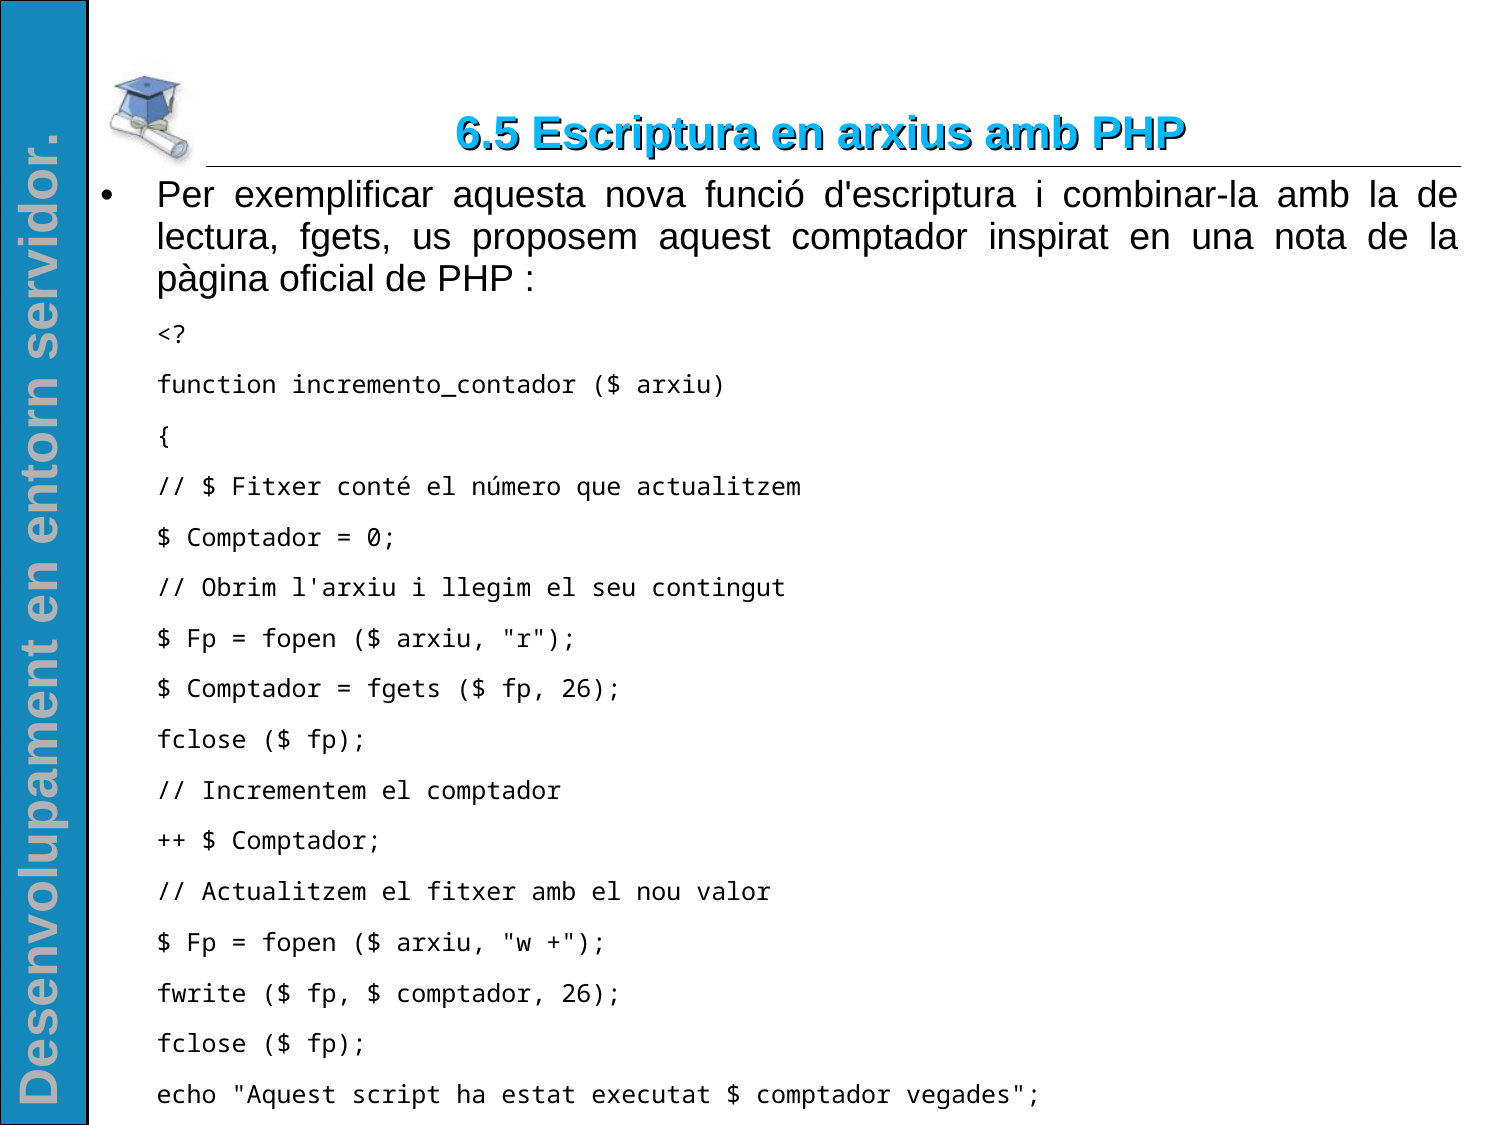

# 6.5 Escriptura en arxius amb PHP
Per exemplificar aquesta nova funció d'escriptura i combinar-la amb la de lectura, fgets, us proposem aquest comptador inspirat en una nota de la pàgina oficial de PHP :
<?
function incremento_contador ($ arxiu)
{
// $ Fitxer conté el número que actualitzem
$ Comptador = 0;
// Obrim l'arxiu i llegim el seu contingut
$ Fp = fopen ($ arxiu, "r");
$ Comptador = fgets ($ fp, 26);
fclose ($ fp);
// Incrementem el comptador
++ $ Comptador;
// Actualitzem el fitxer amb el nou valor
$ Fp = fopen ($ arxiu, "w +");
fwrite ($ fp, $ comptador, 26);
fclose ($ fp);
echo "Aquest script ha estat executat $ comptador vegades";
}
?>